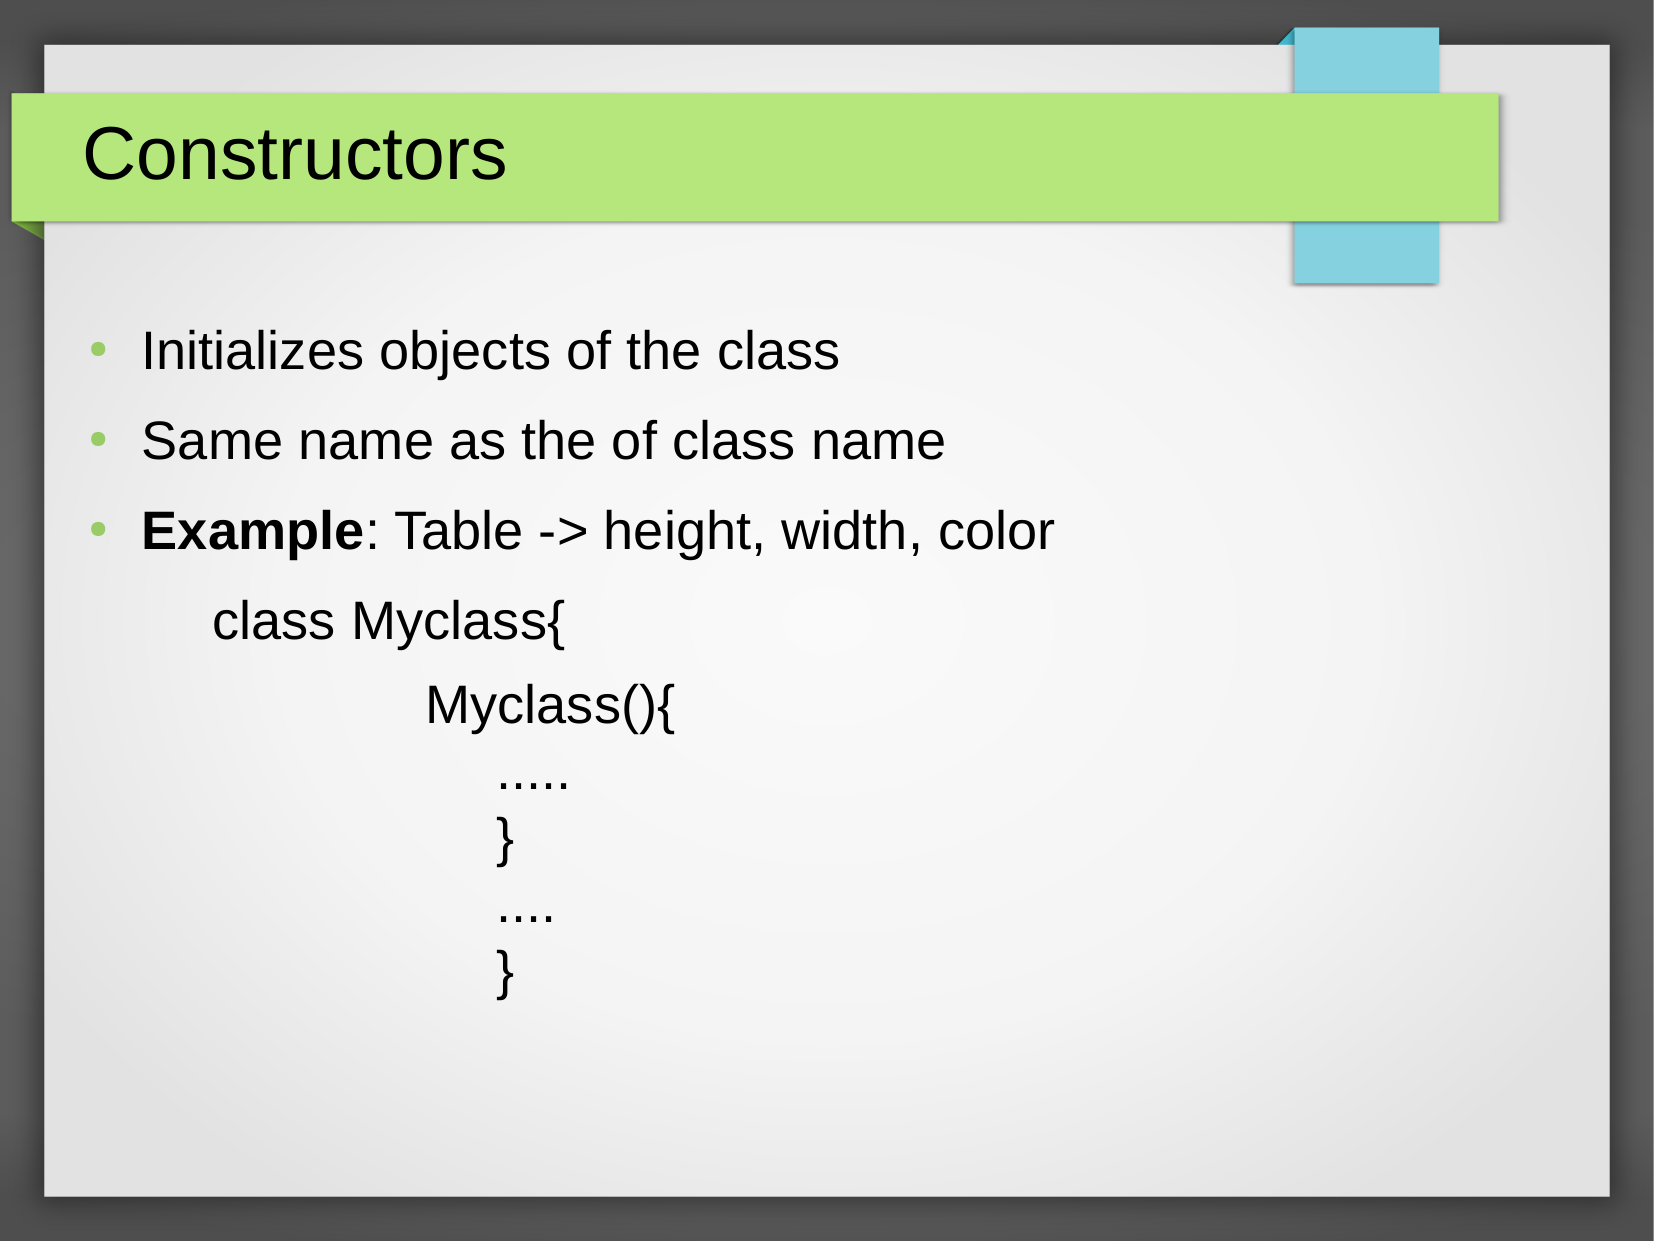

# Constructors
Initializes objects of the class
Same name as the of class name
Example: Table -> height, width, color
class Myclass{
Myclass(){
.....
}
....
}